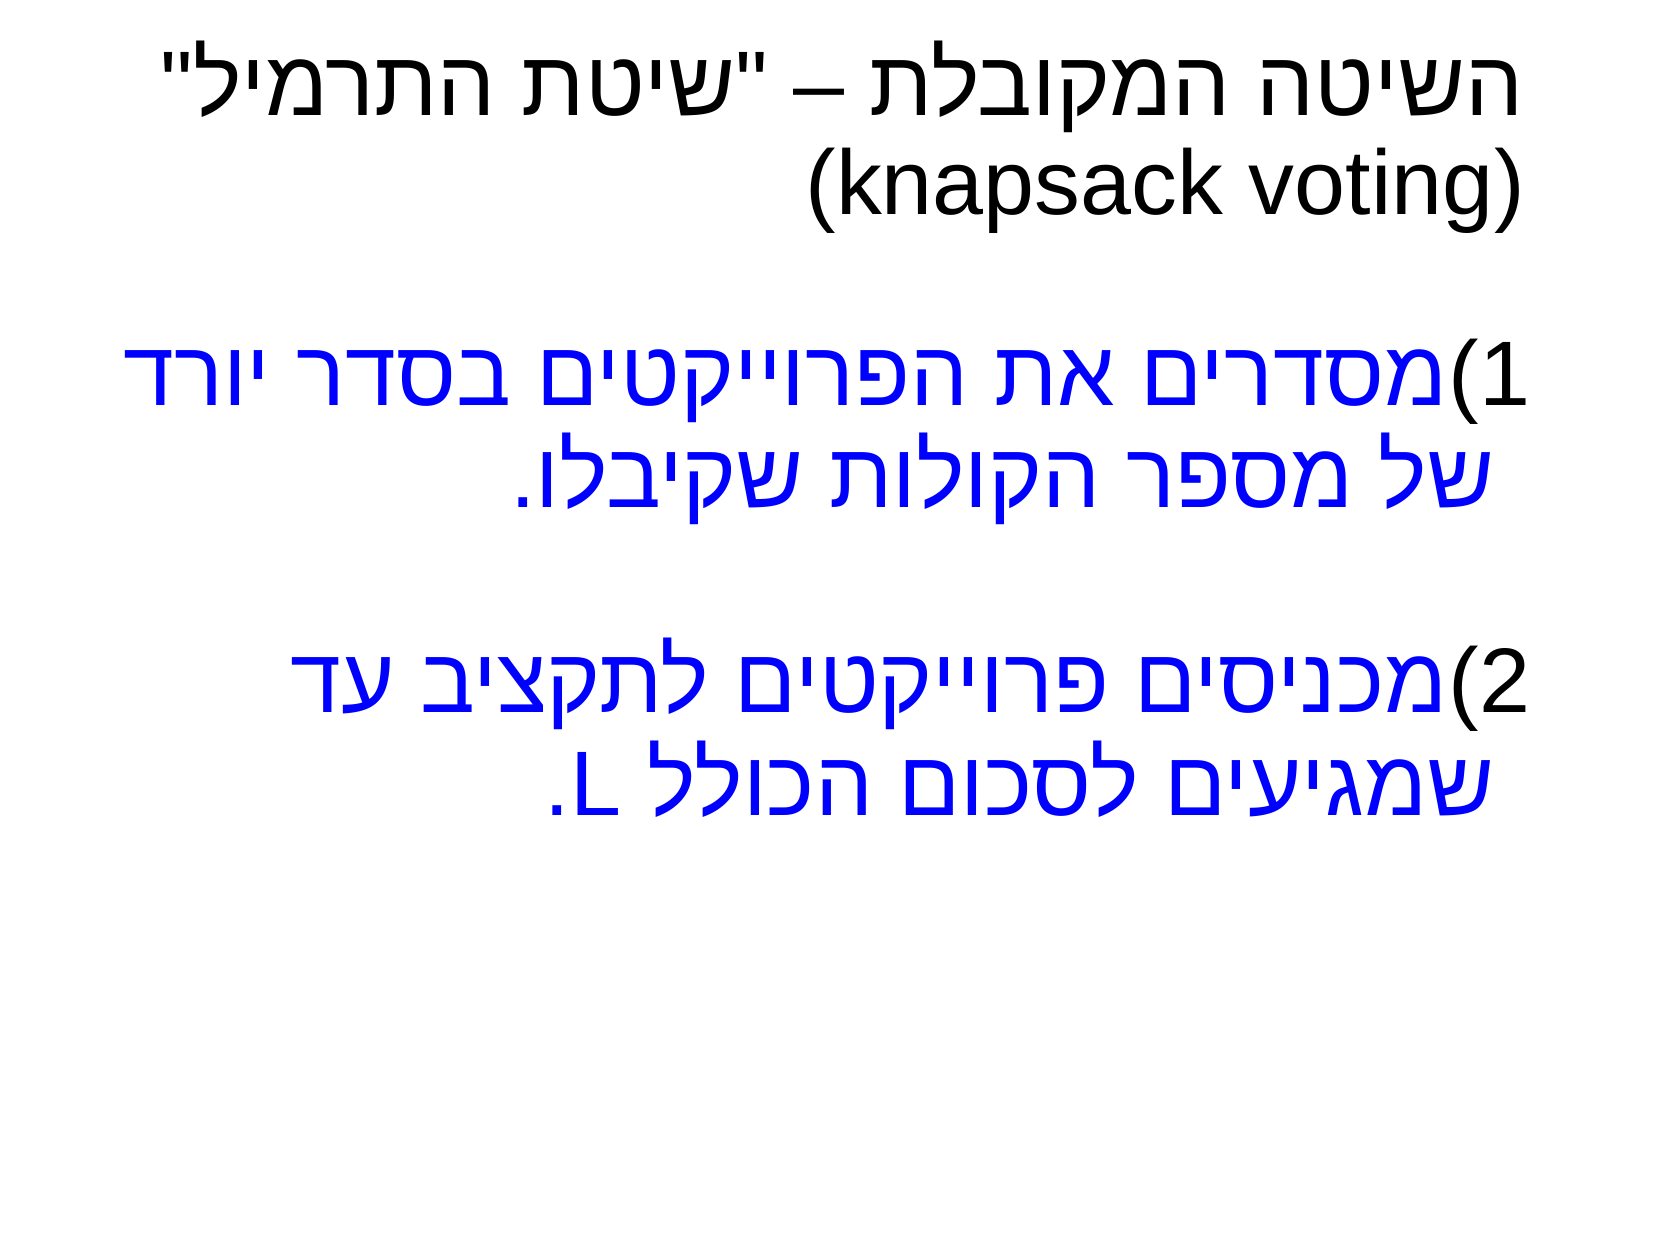

# השיטה המקובלת – "שיטת התרמיל" (knapsack voting)
מסדרים את הפרוייקטים בסדר יורד של מספר הקולות שקיבלו.
מכניסים פרוייקטים לתקציב עד שמגיעים לסכום הכולל L.